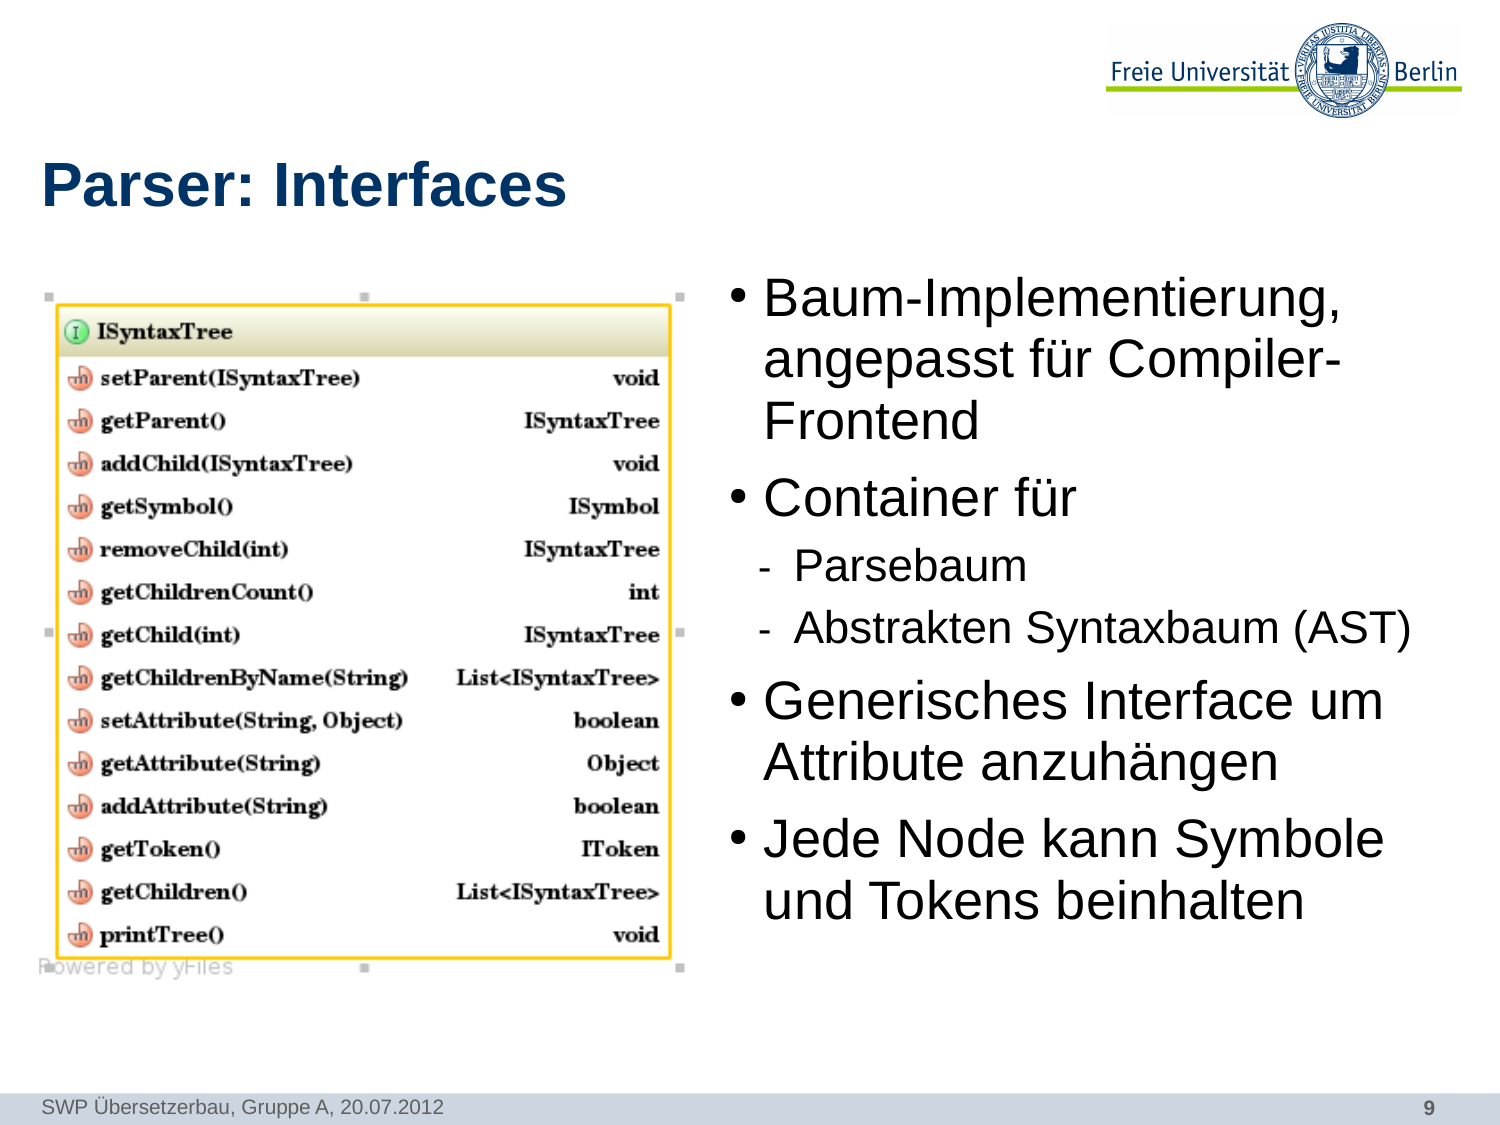

# Parser: Interfaces
Baum-Implementierung,
angepasst für Compiler-Frontend
Container für
Parsebaum
Abstrakten Syntaxbaum (AST)
Generisches Interface um Attribute anzuhängen
Jede Node kann Symbole und Tokens beinhalten